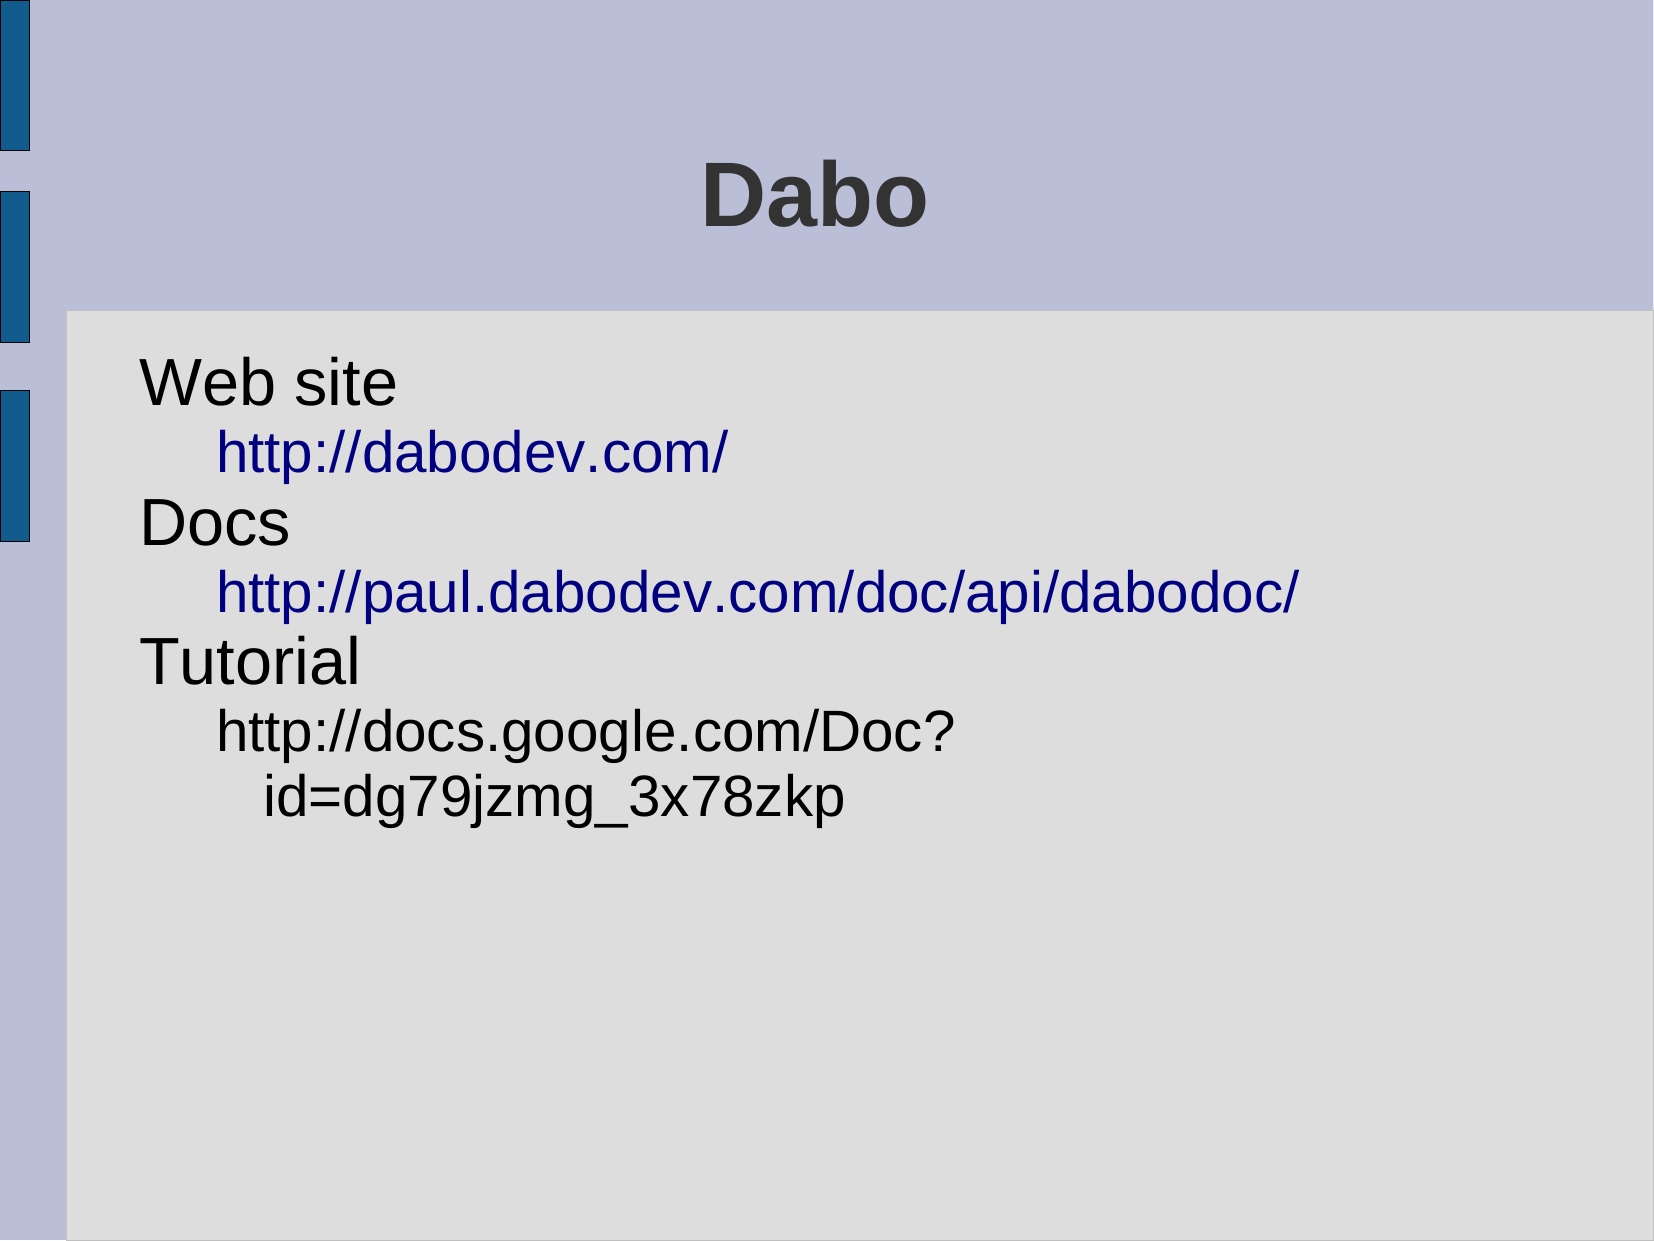

# Dabo
Web site
http://dabodev.com/
Docs
http://paul.dabodev.com/doc/api/dabodoc/
Tutorial
http://docs.google.com/Doc?id=dg79jzmg_3x78zkp